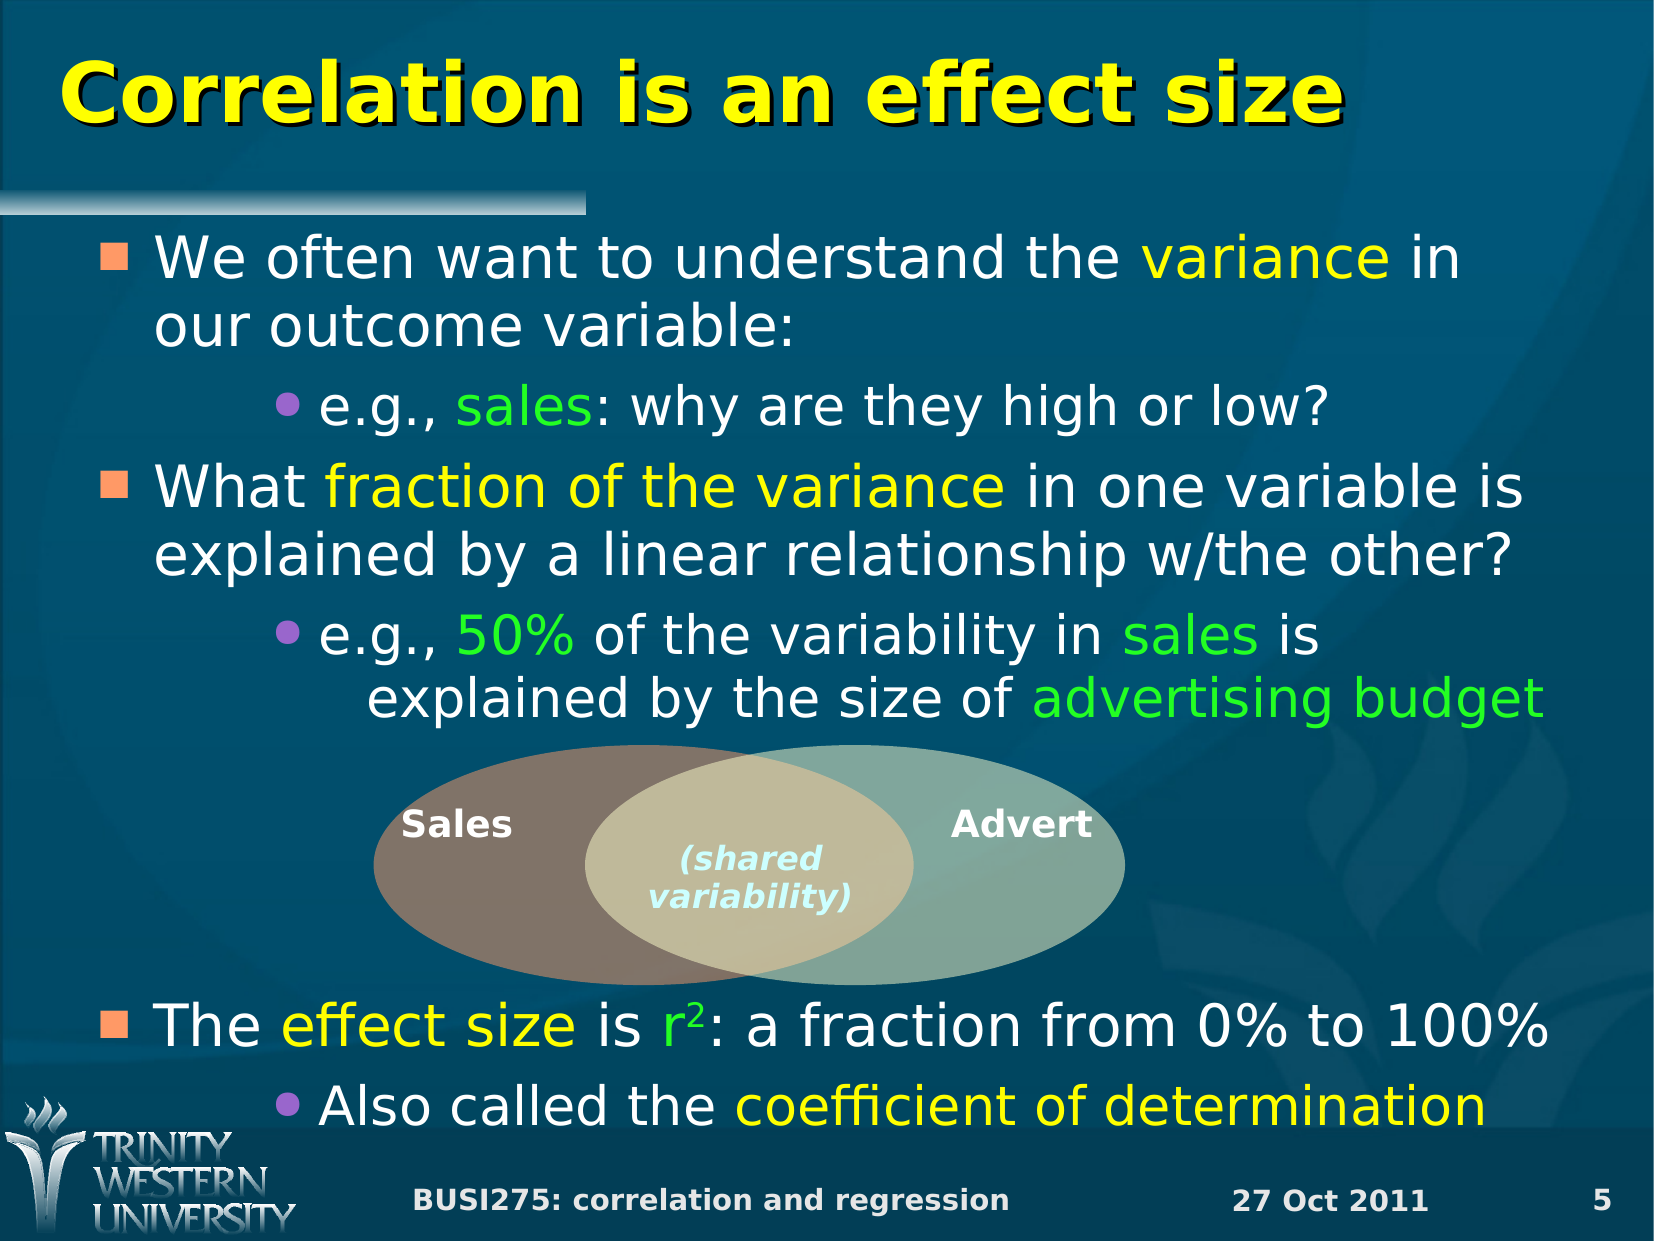

# Correlation is an effect size
We often want to understand the variance in our outcome variable:
e.g., sales: why are they high or low?
What fraction of the variance in one variable is explained by a linear relationship w/the other?
e.g., 50% of the variability in sales is explained by the size of advertising budget
The effect size is r2: a fraction from 0% to 100%
Also called the coefficient of determination
Sales
Advert
(shared
variability)
BUSI275: correlation and regression
27 Oct 2011
5